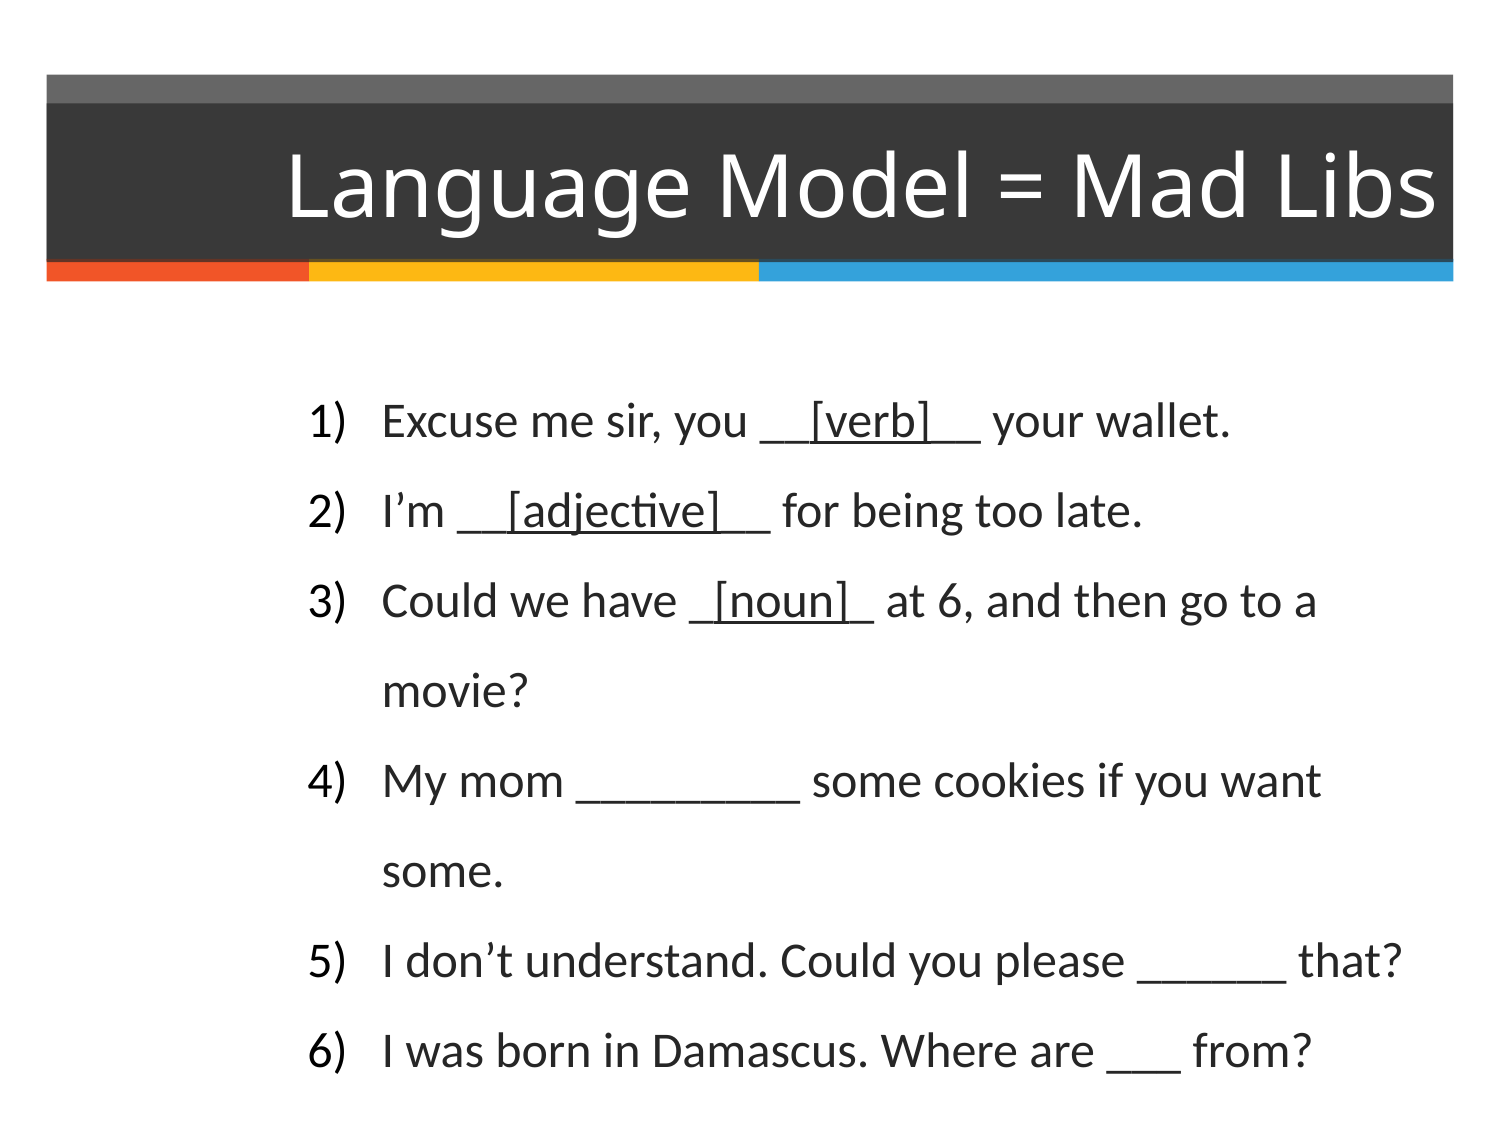

# Language Model = Mad Libs
Excuse me sir, you __[verb]__ your wallet.
I’m __[adjective]__ for being too late.
Could we have _[noun]_ at 6, and then go to a movie?
My mom _________ some cookies if you want some.
I don’t understand. Could you please ______ that?
I was born in Damascus. Where are ___ from?